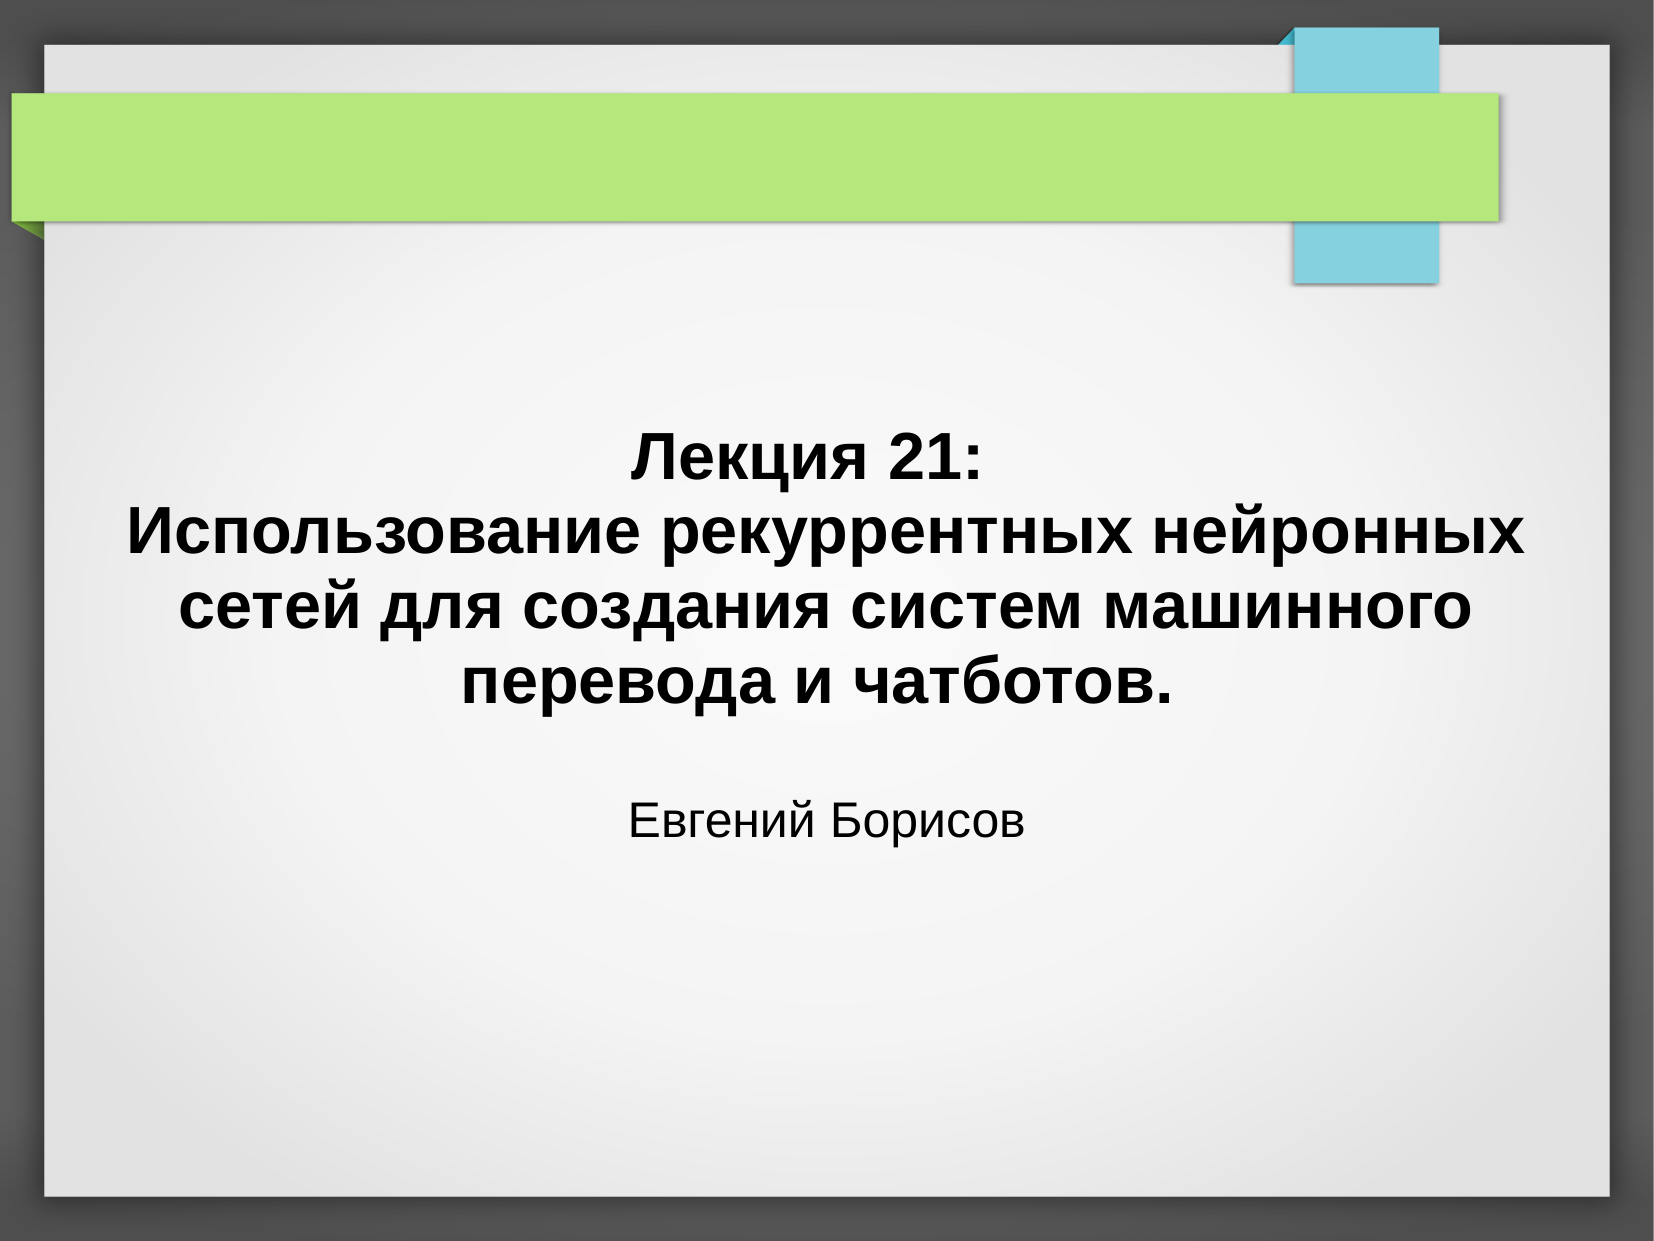

# Лекция 21:
Использование рекуррентных нейронных сетей для создания систем машинного перевода и чатботов.
Евгений Борисов